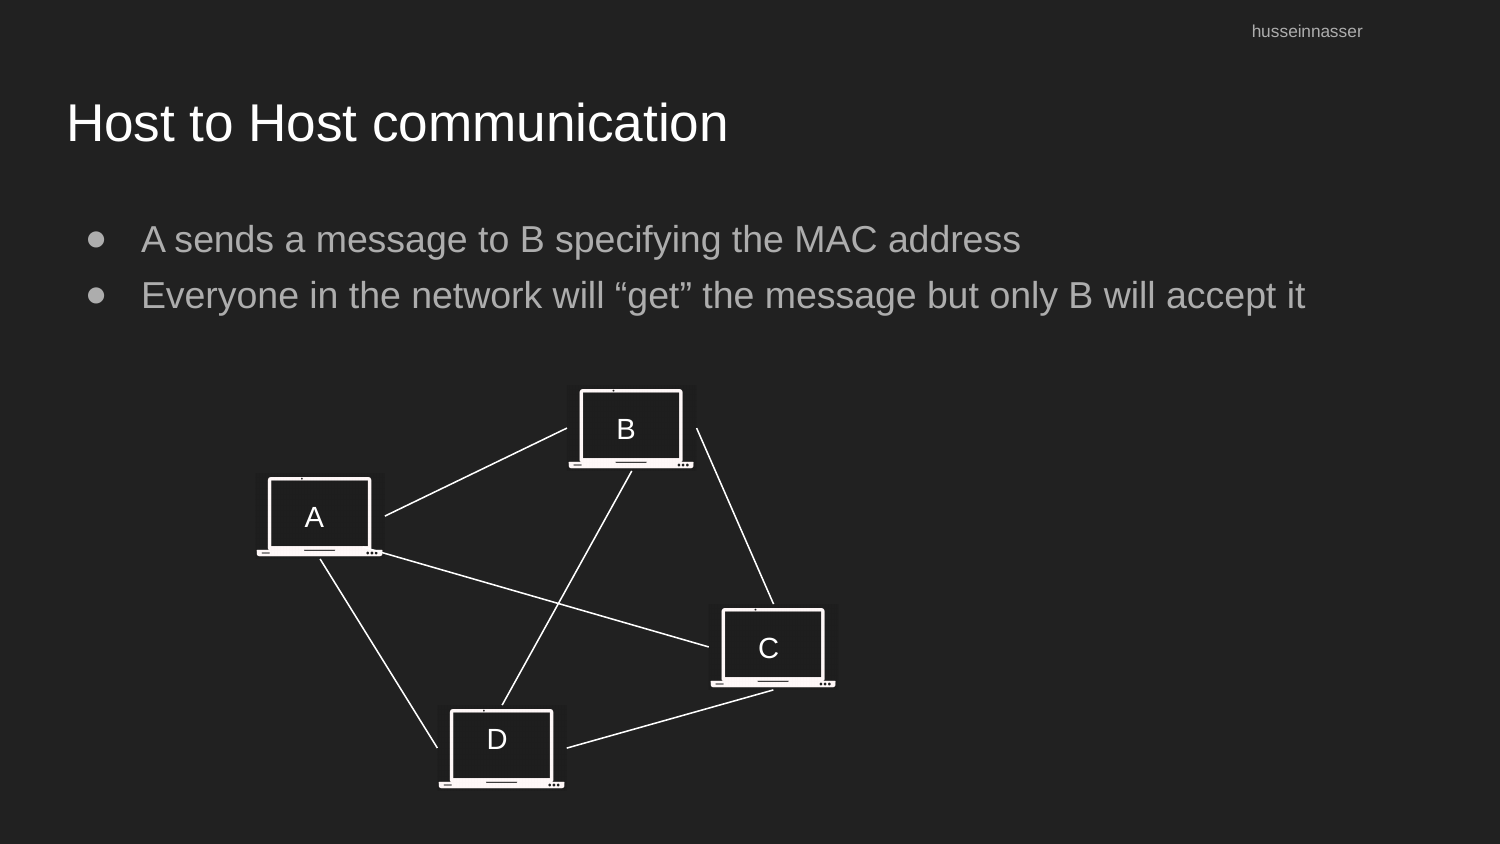

husseinnasser
# Host to Host communication
A sends a message to B specifying the MAC address
Everyone in the network will “get” the message but only B will accept it
B
A
C
D